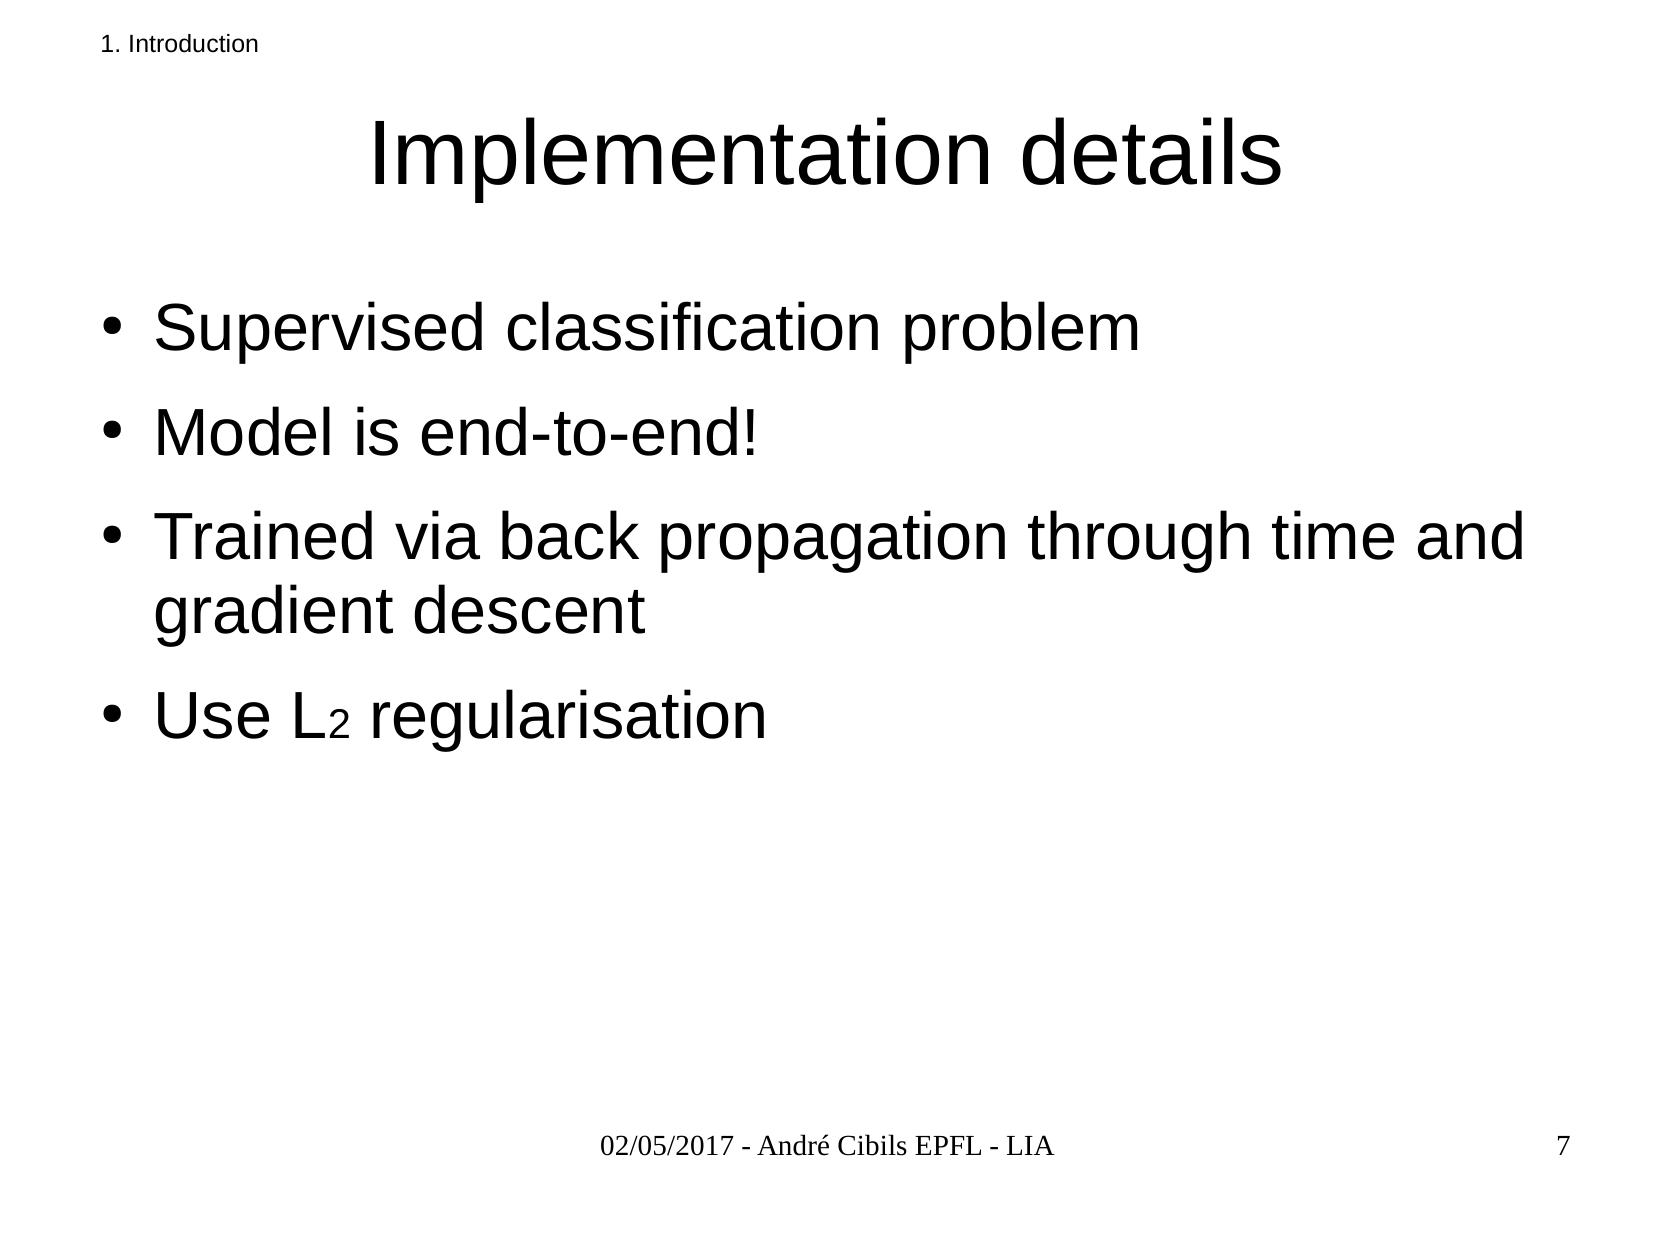

1. Introduction
# Implementation details
Supervised classification problem
Model is end-to-end!
Trained via back propagation through time and gradient descent
Use L2 regularisation
02/05/2017 - André Cibils EPFL - LIA
7